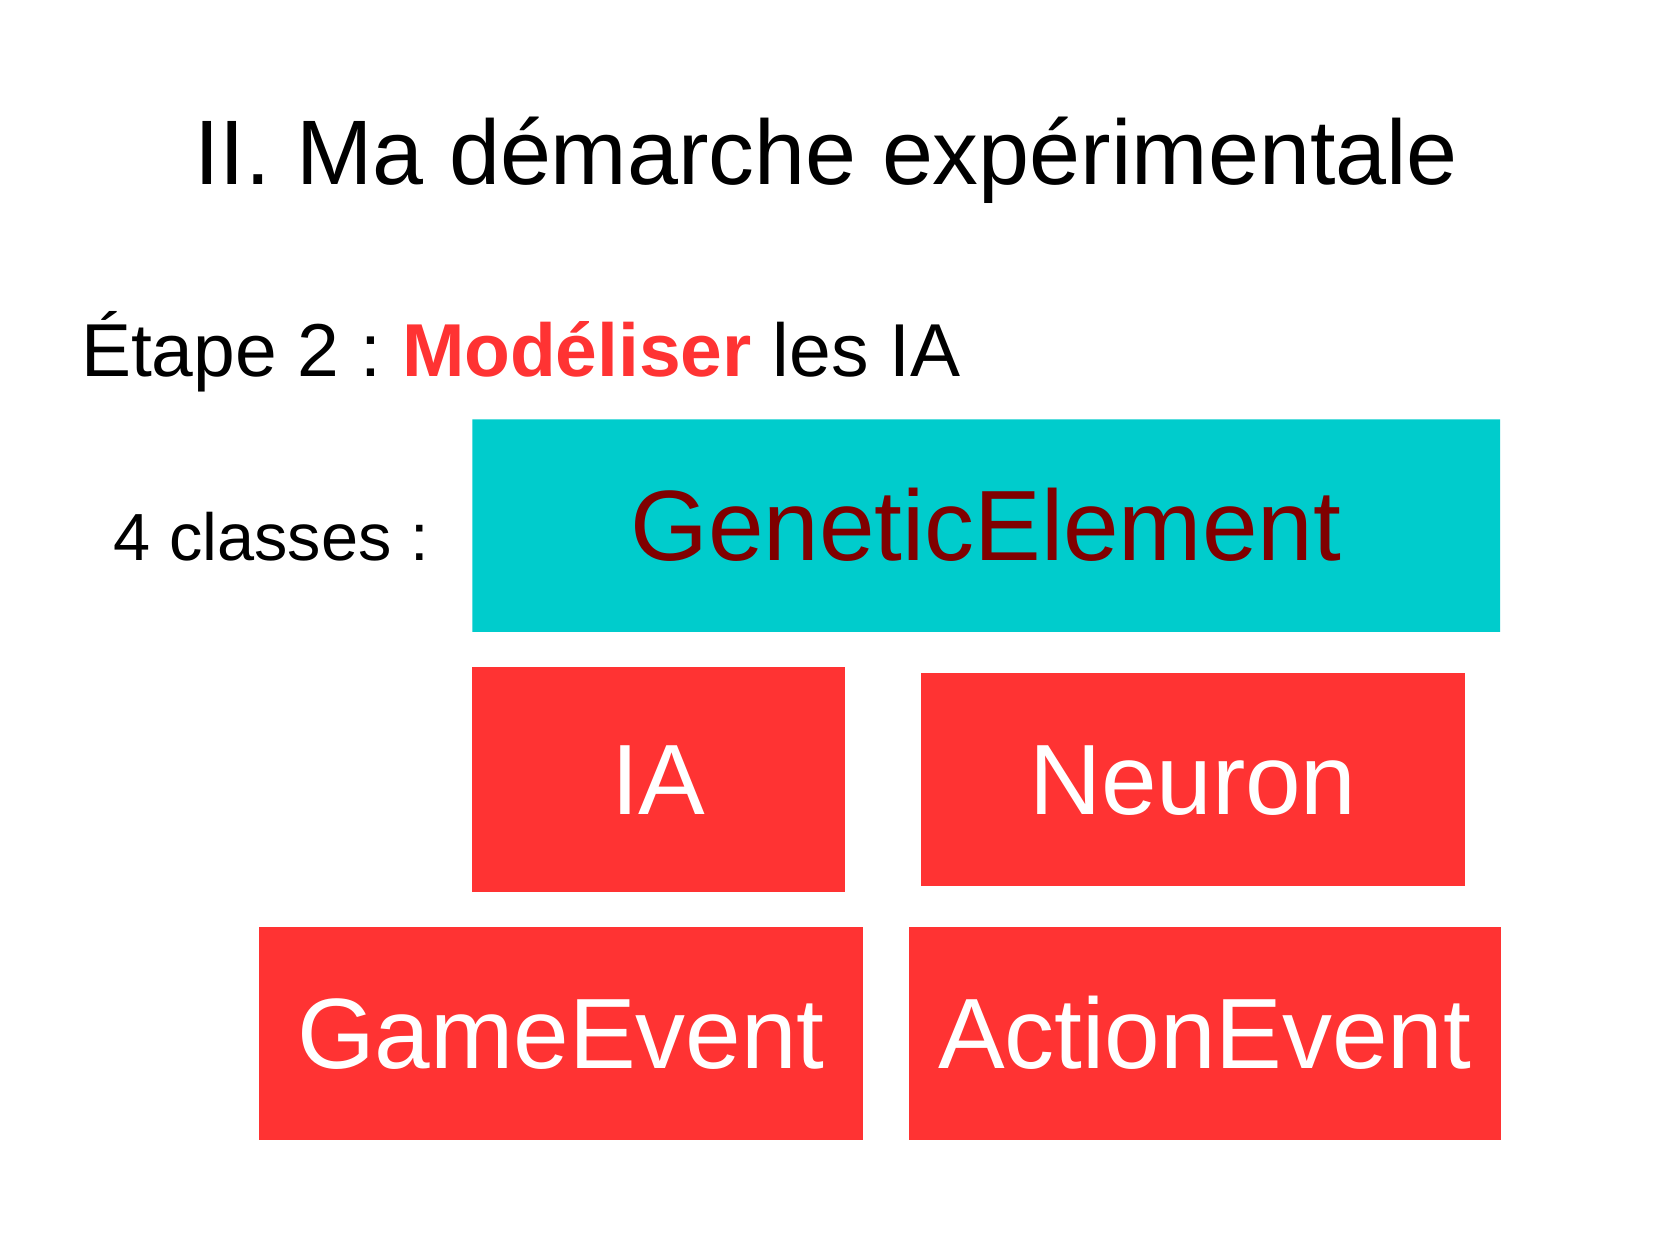

# II. Ma démarche expérimentale
Étape 2 : Modéliser les IA
GeneticElement
4 classes :
IA
Neuron
GameEvent
ActionEvent